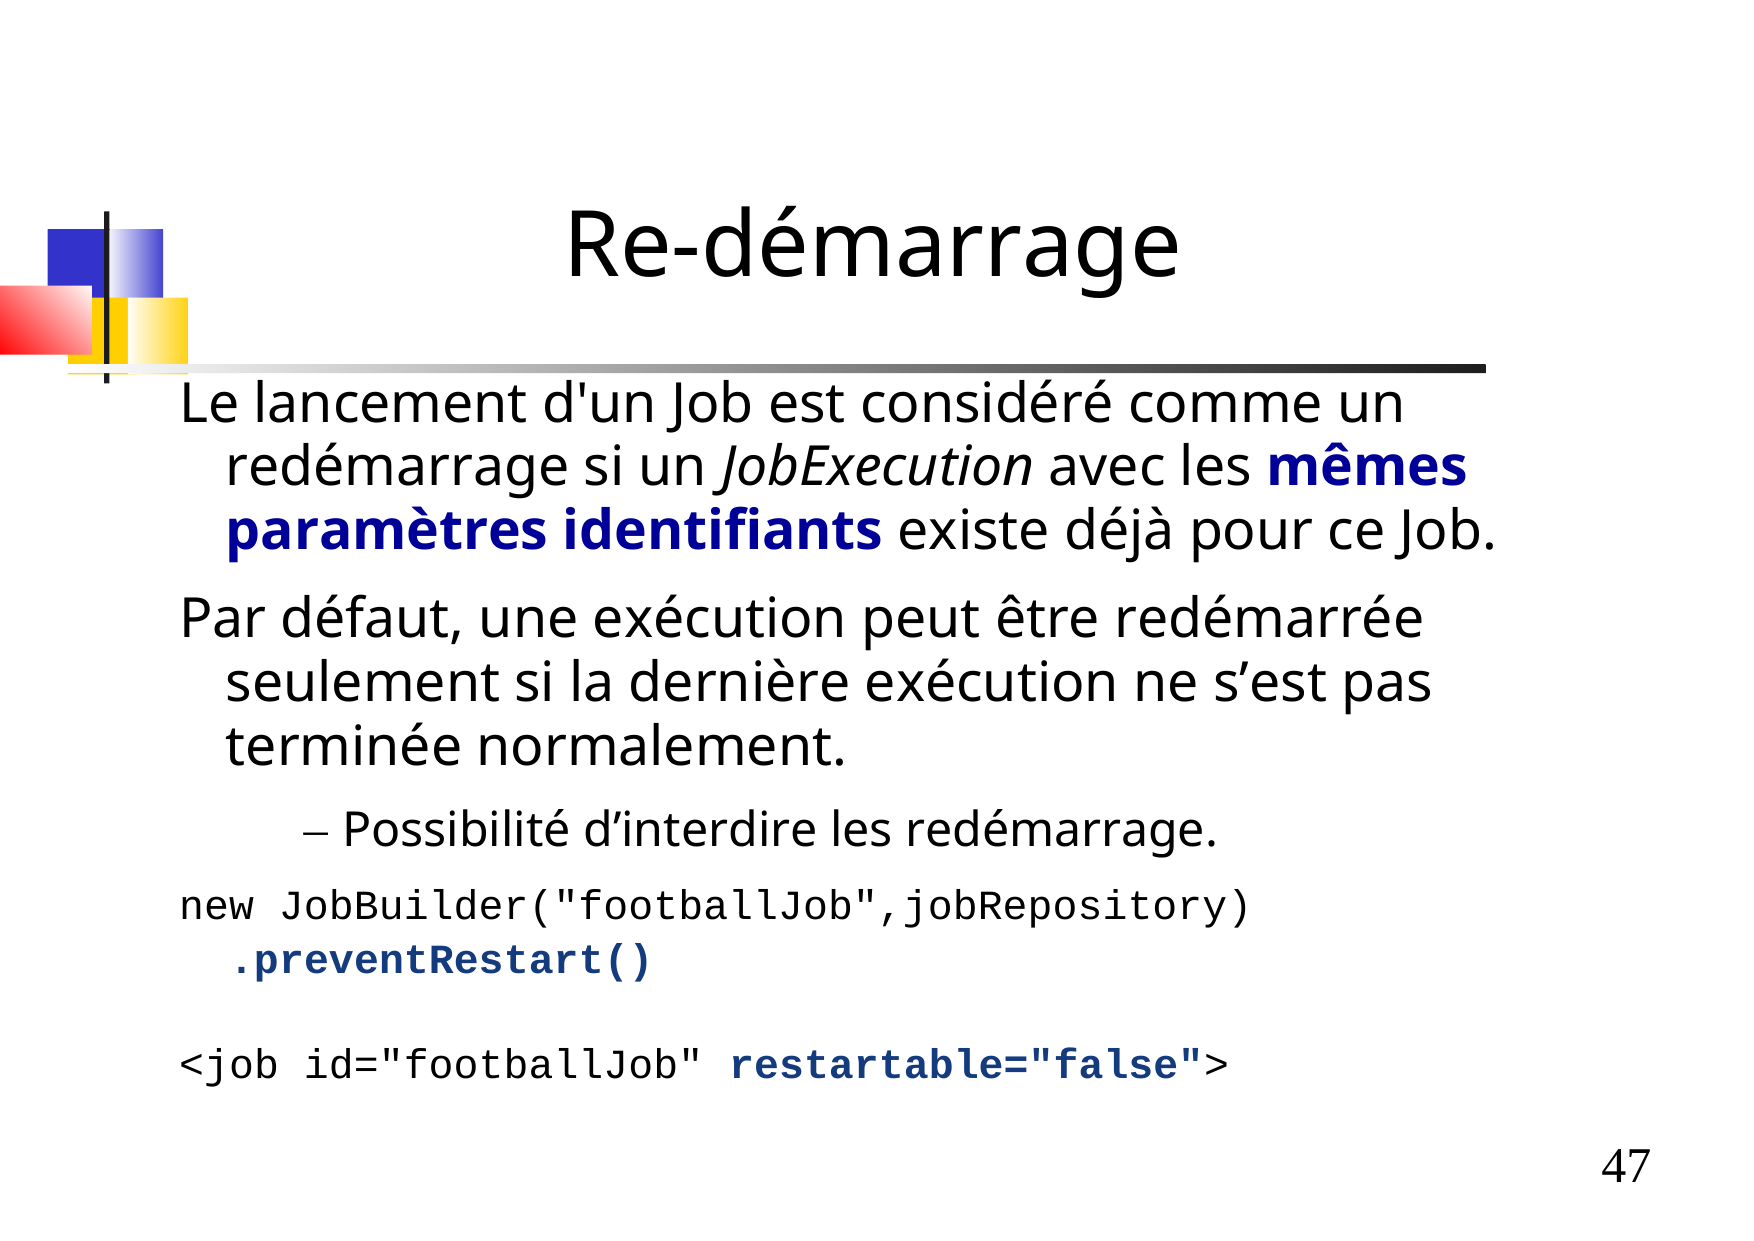

# Re-démarrage
Le lancement d'un Job est considéré comme un redémarrage si un JobExecution avec les mêmes paramètres identifiants existe déjà pour ce Job.
Par défaut, une exécution peut être redémarrée seulement si la dernière exécution ne s’est pas terminée normalement.
Possibilité d’interdire les redémarrage.
new JobBuilder("footballJob",jobRepository)
 .preventRestart()
<job id="footballJob" restartable="false">